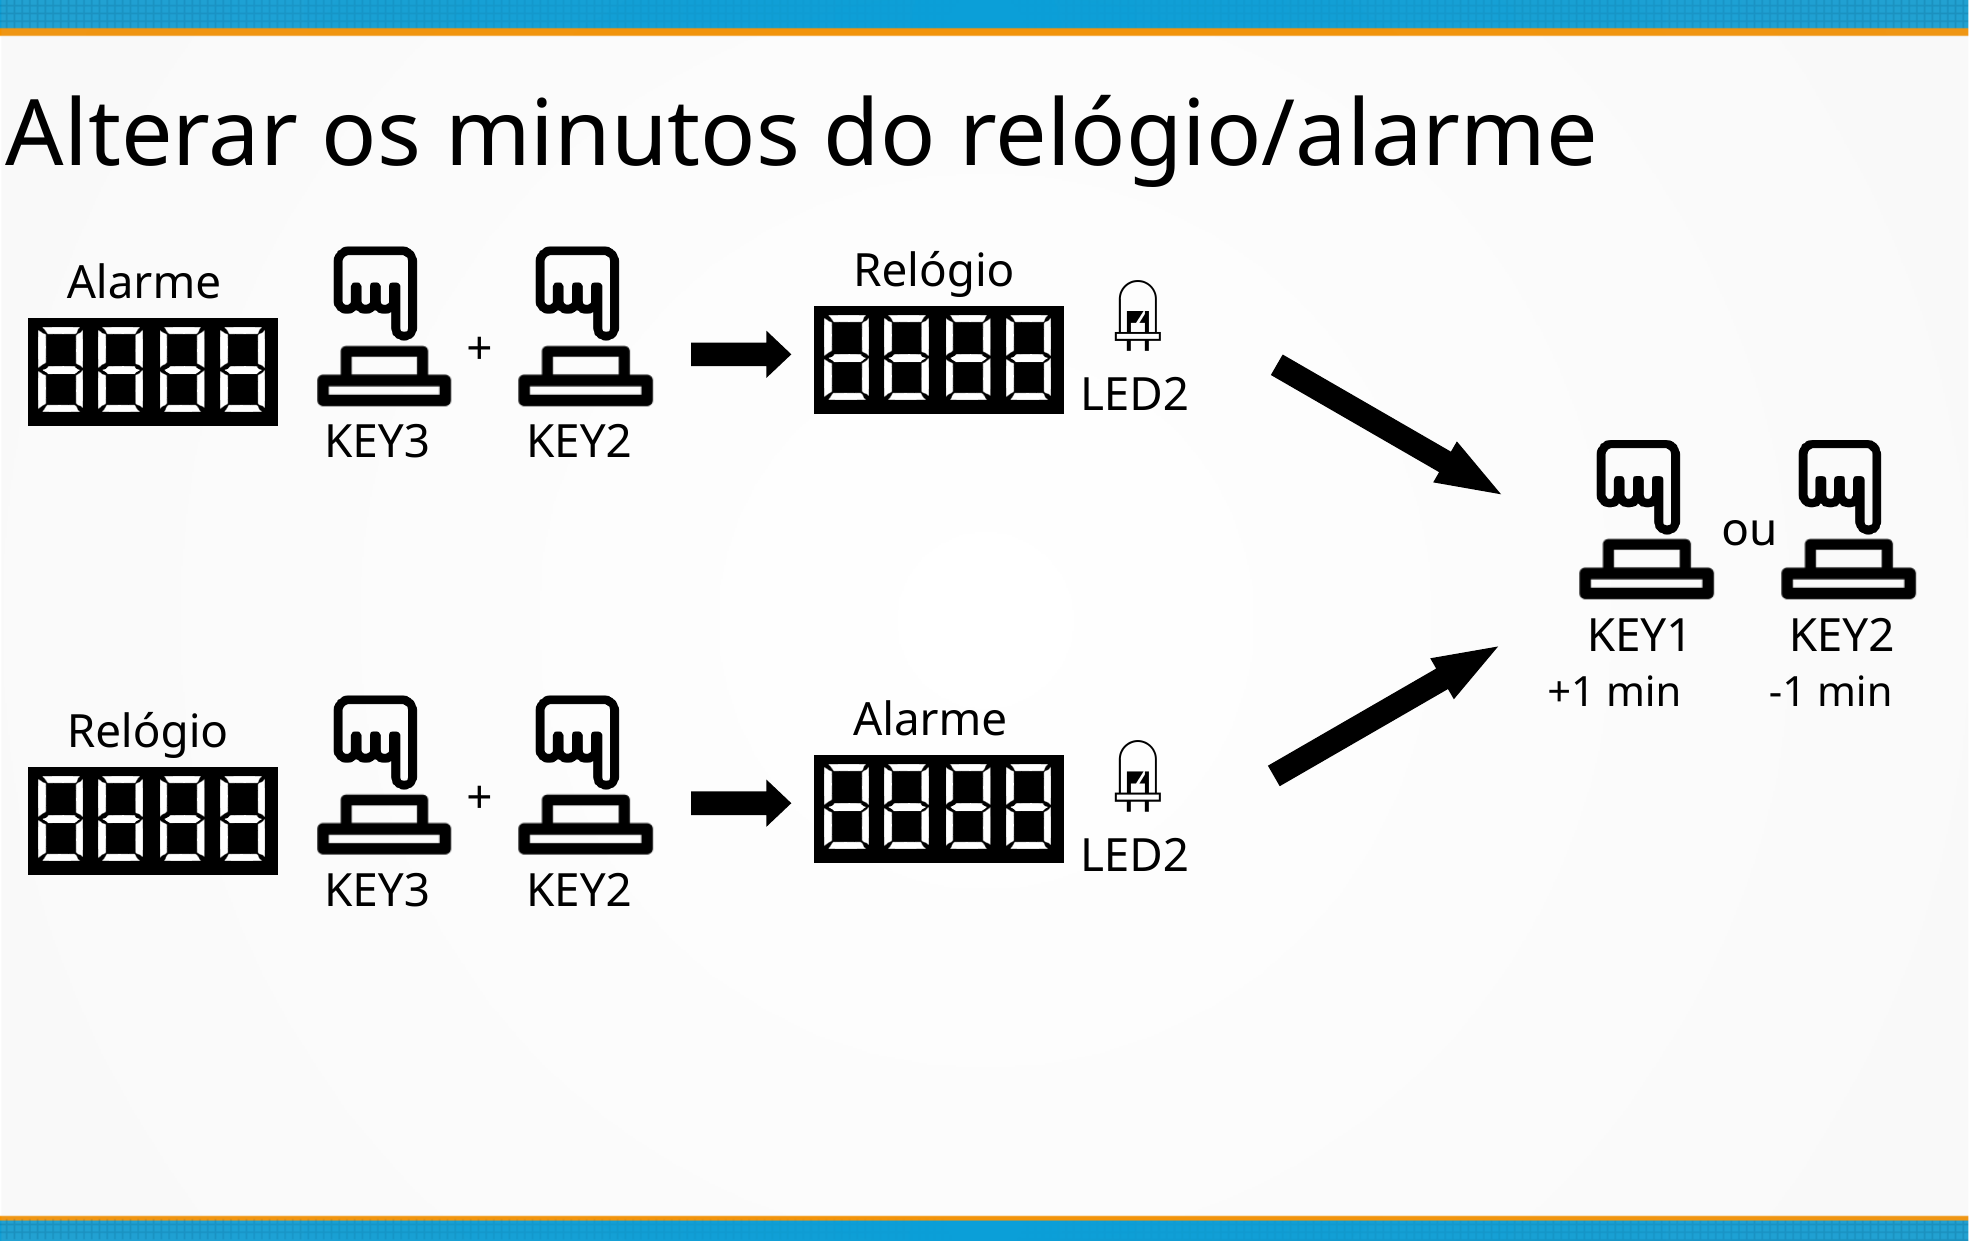

Alterar os minutos do relógio/alarme
Relógio
Alarme
+
LED2
KEY3
KEY2
ou
KEY1
KEY2
+1 min
-1 min
Alarme
Relógio
+
LED2
KEY3
KEY2